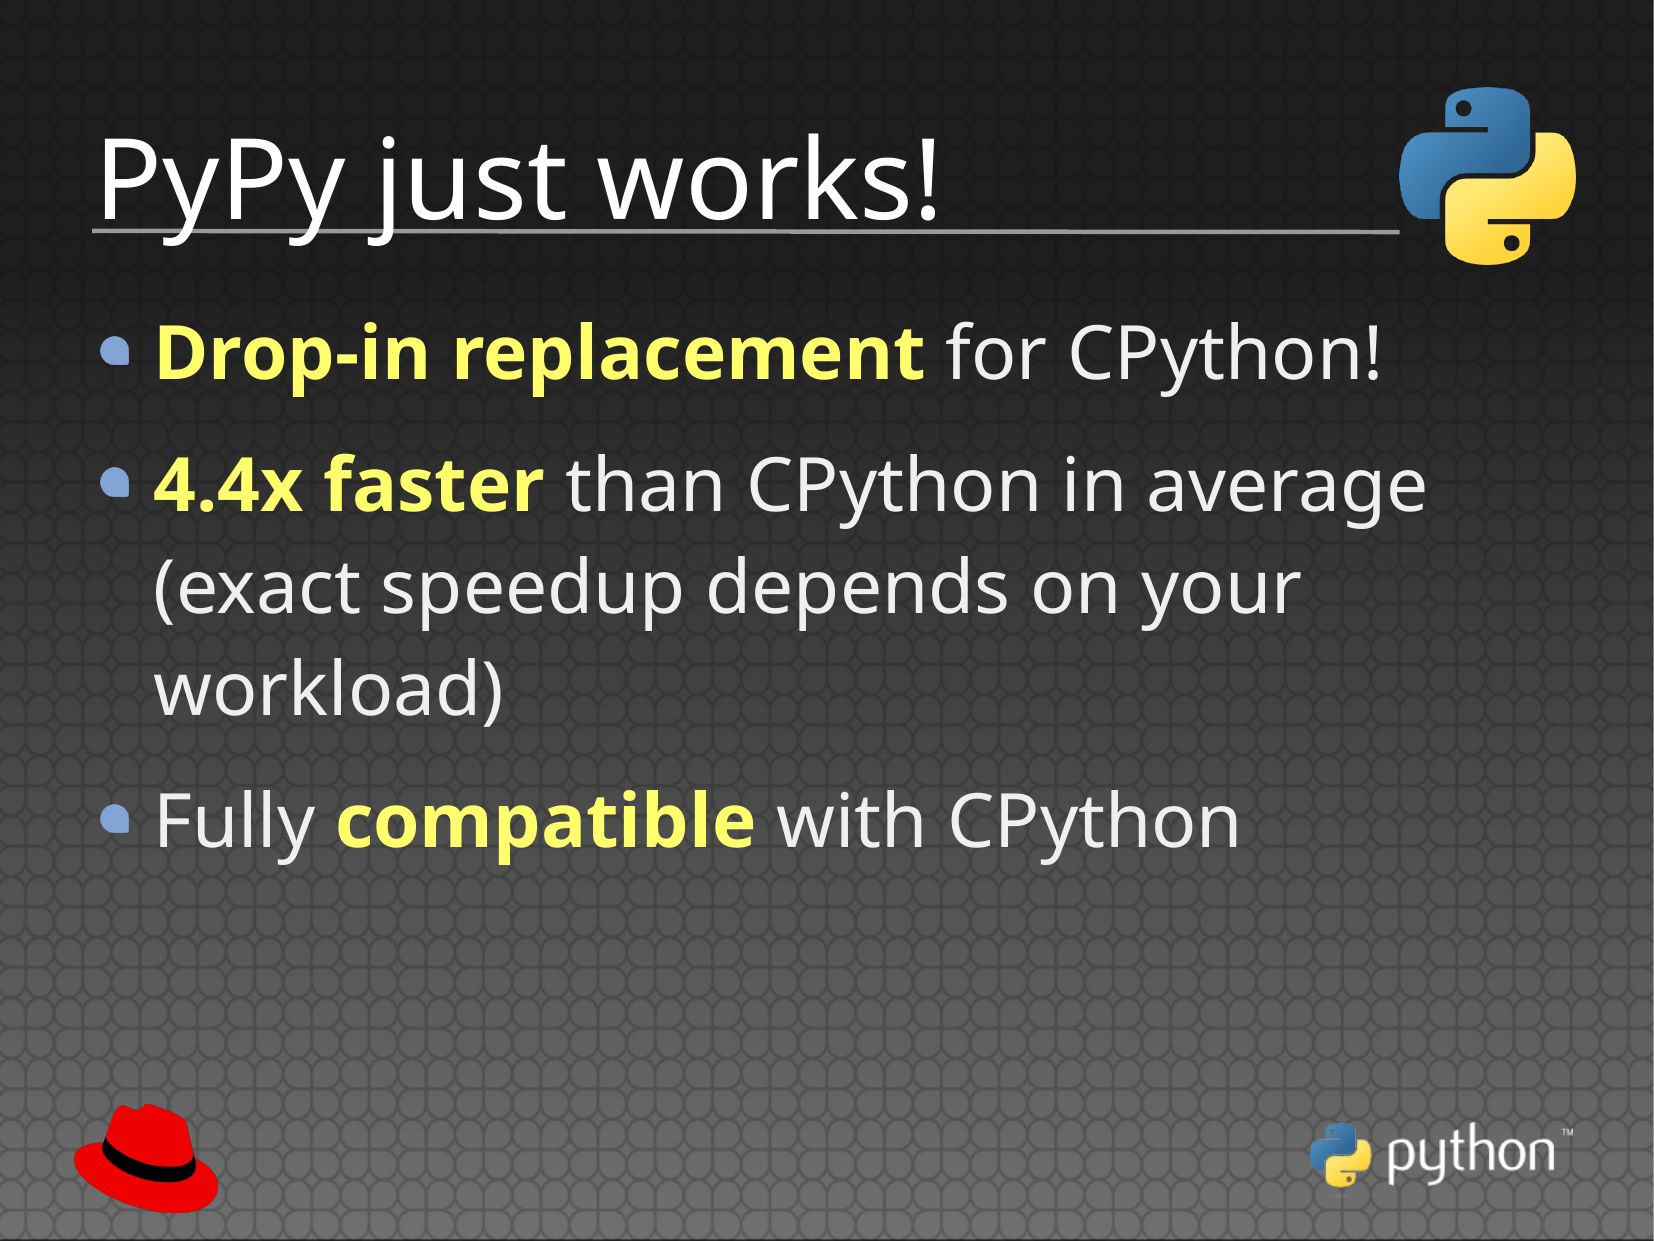

PyPy just works!
# Drop-in replacement for CPython!
4.4x faster than CPython in average (exact speedup depends on your workload)
Fully compatible with CPython